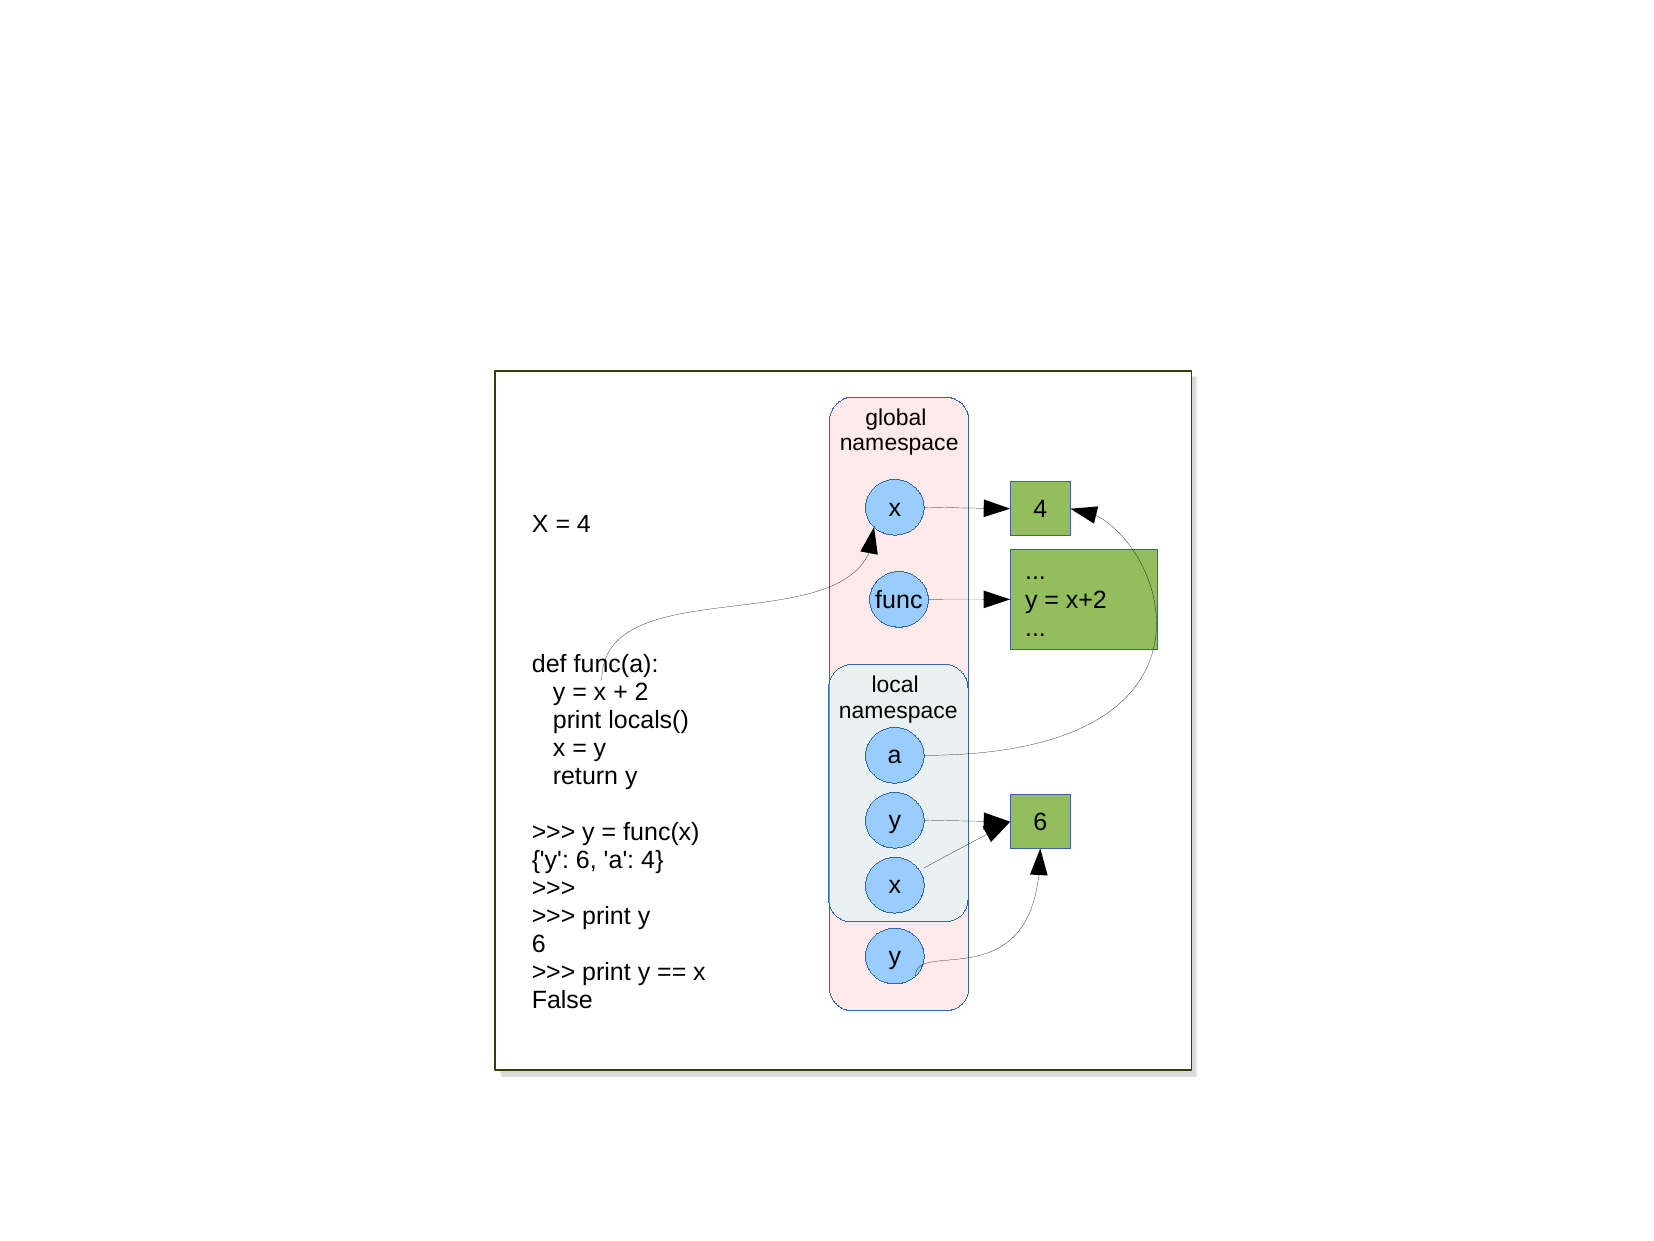

global
namespace
x
4
X = 4
def func(a):
 y = x + 2
 print locals()
 x = y
 return y
>>> y = func(x)
{'y': 6, 'a': 4}
>>>
>>> print y
6
>>> print y == x
False
...
y = x+2
...
func
local
namespace
a
y
6
x
y